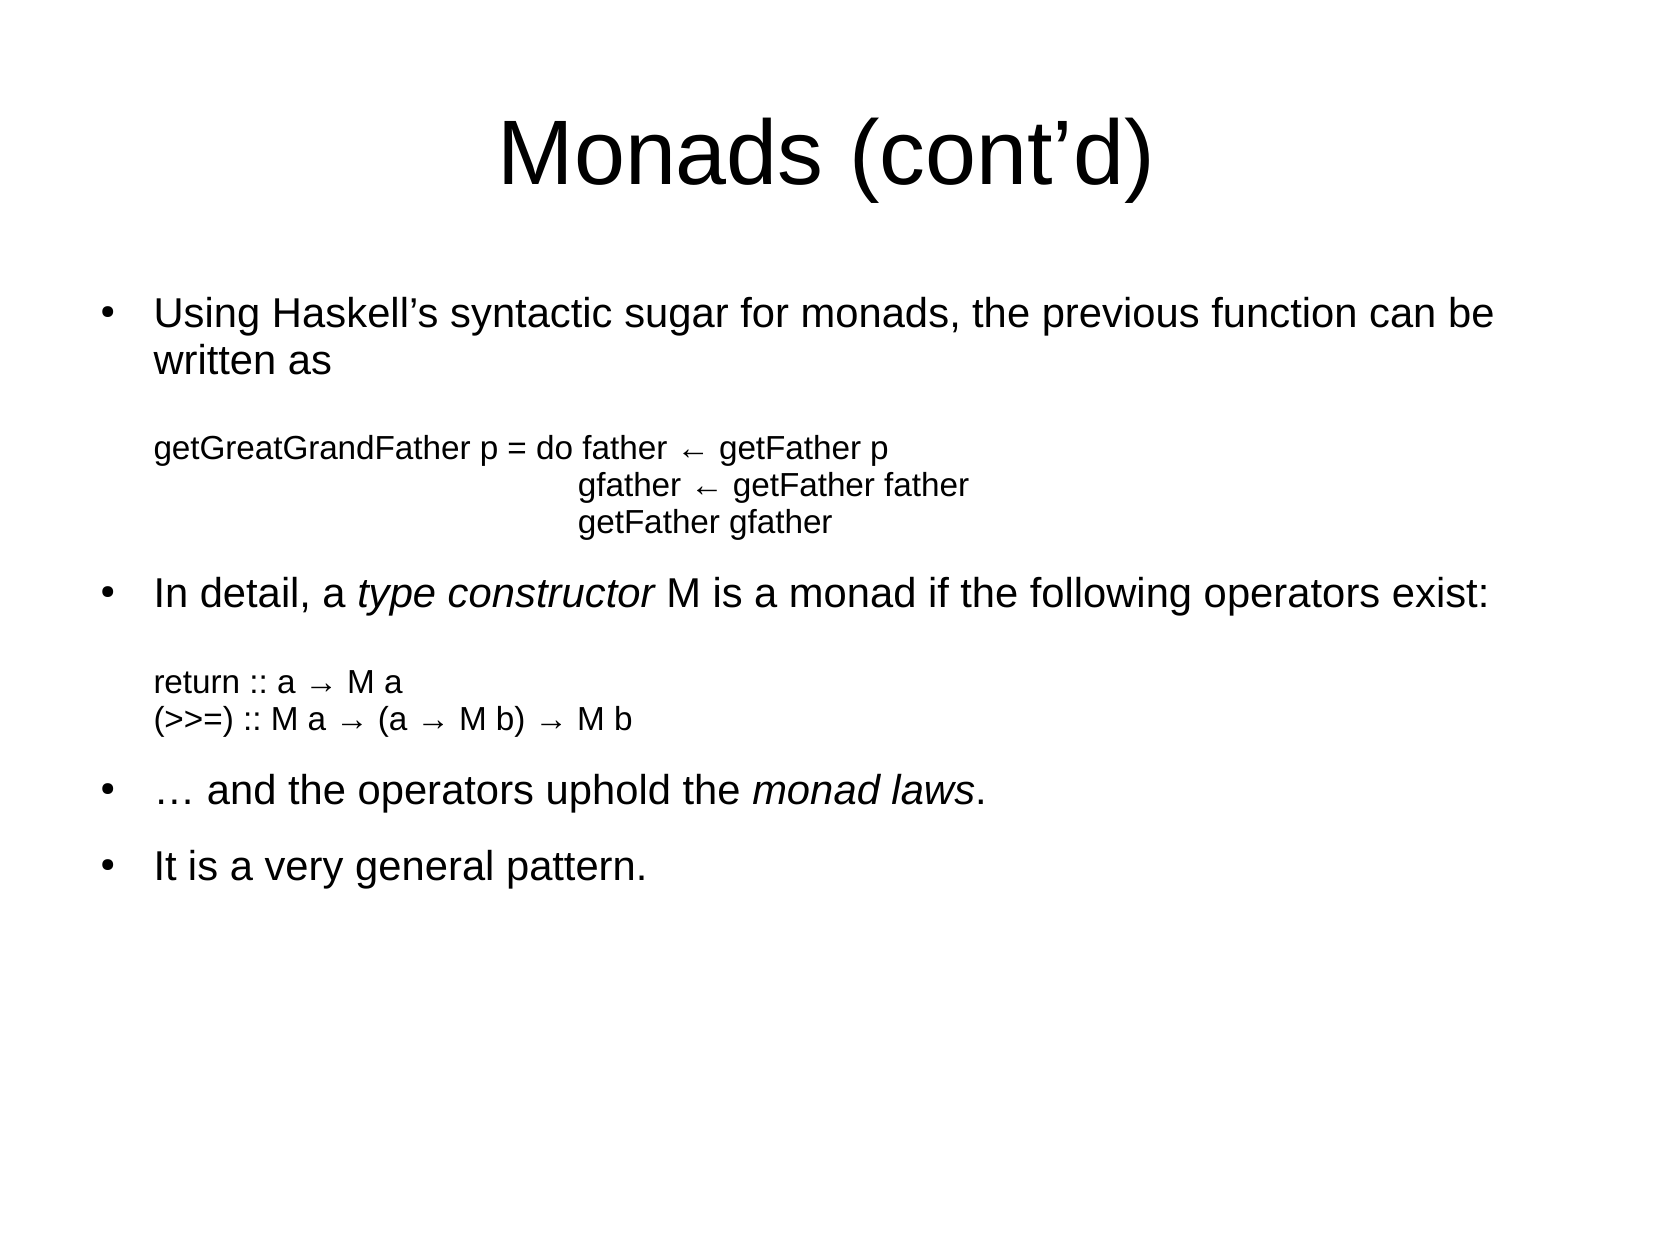

# Monads (cont’d)
Using Haskell’s syntactic sugar for monads, the previous function can be written as
getGreatGrandFather p = do father ← getFather p
 gfather ← getFather father
 getFather gfather
In detail, a type constructor M is a monad if the following operators exist:
return :: a → M a
(>>=) :: M a → (a → M b) → M b
… and the operators uphold the monad laws.
It is a very general pattern.